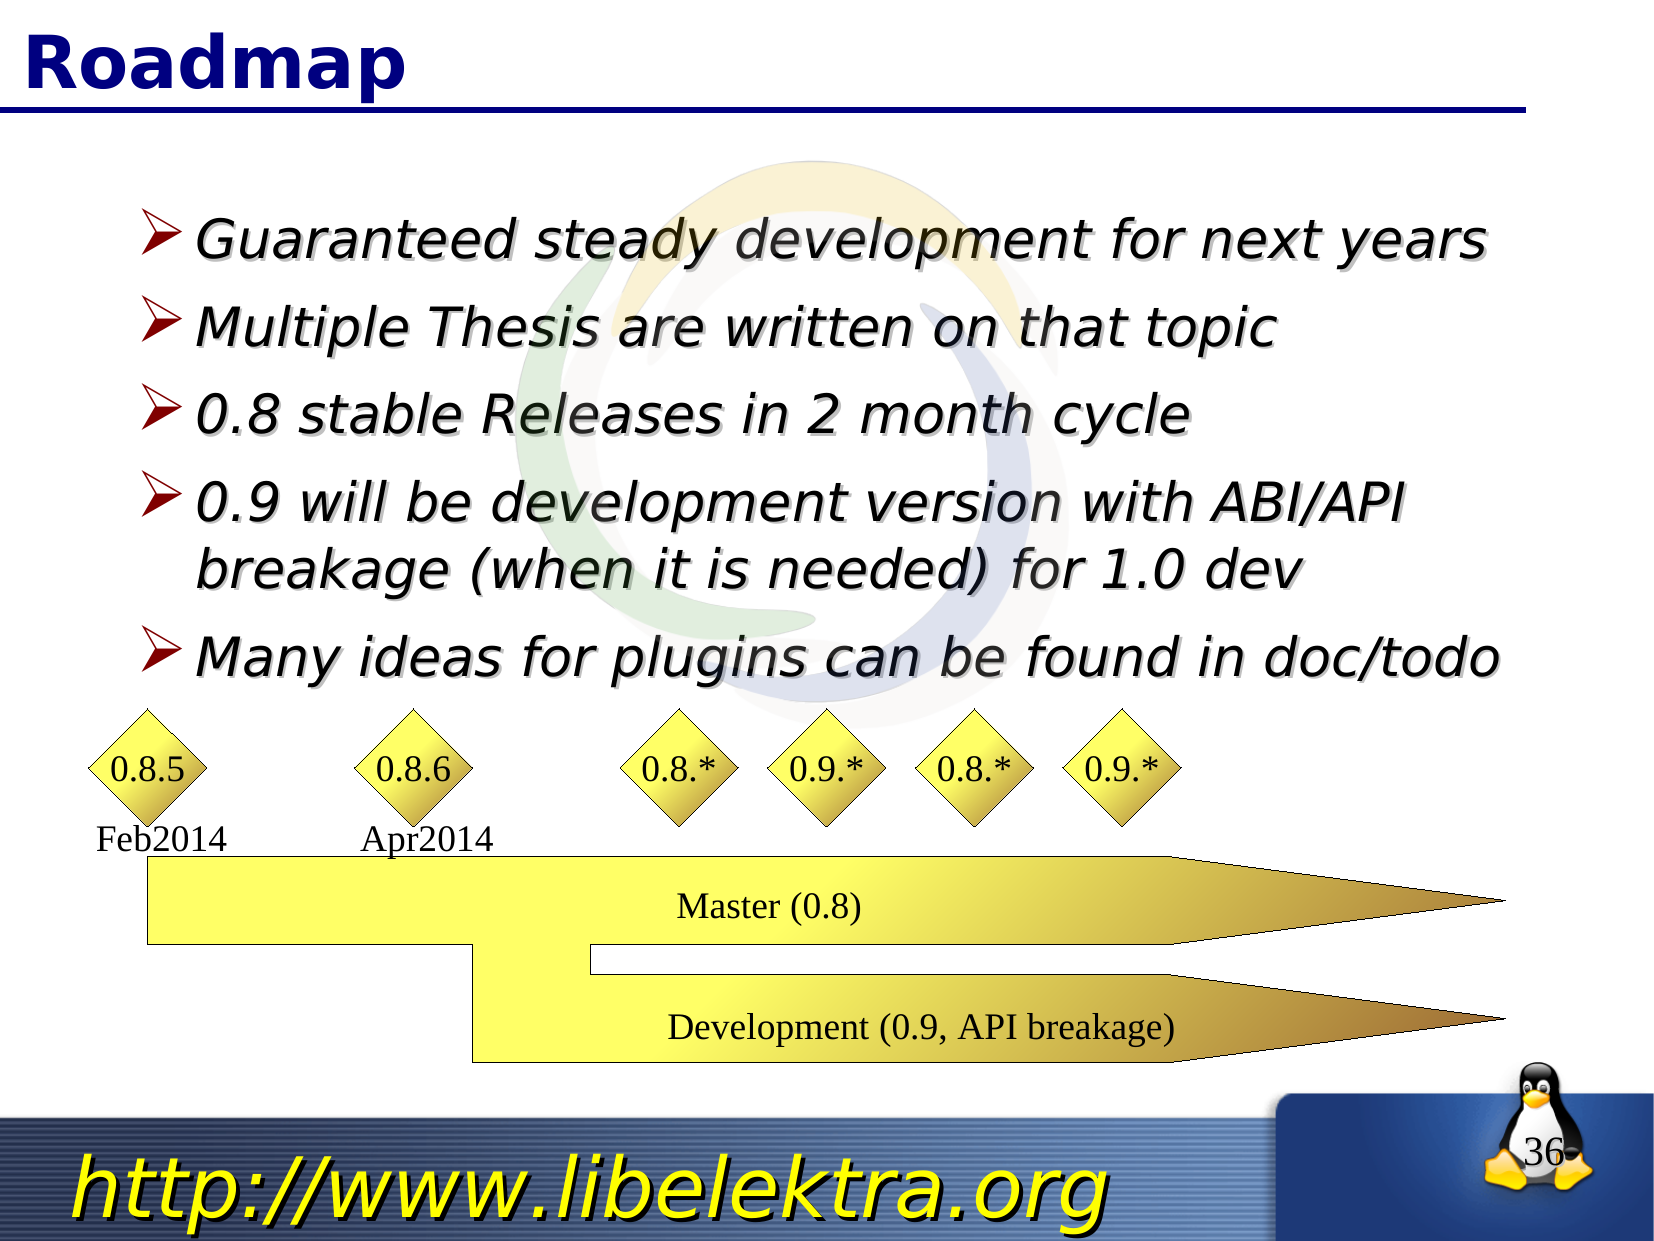

Roadmap
# Guaranteed steady development for next years
Multiple Thesis are written on that topic
0.8 stable Releases in 2 month cycle
0.9 will be development version with ABI/API breakage (when it is needed) for 1.0 dev
Many ideas for plugins can be found in doc/todo
0.8.5
0.8.6
0.8.*
0.9.*
0.8.*
0.9.*
Feb2014
Apr2014
Master (0.8)
Development (0.9, API breakage)